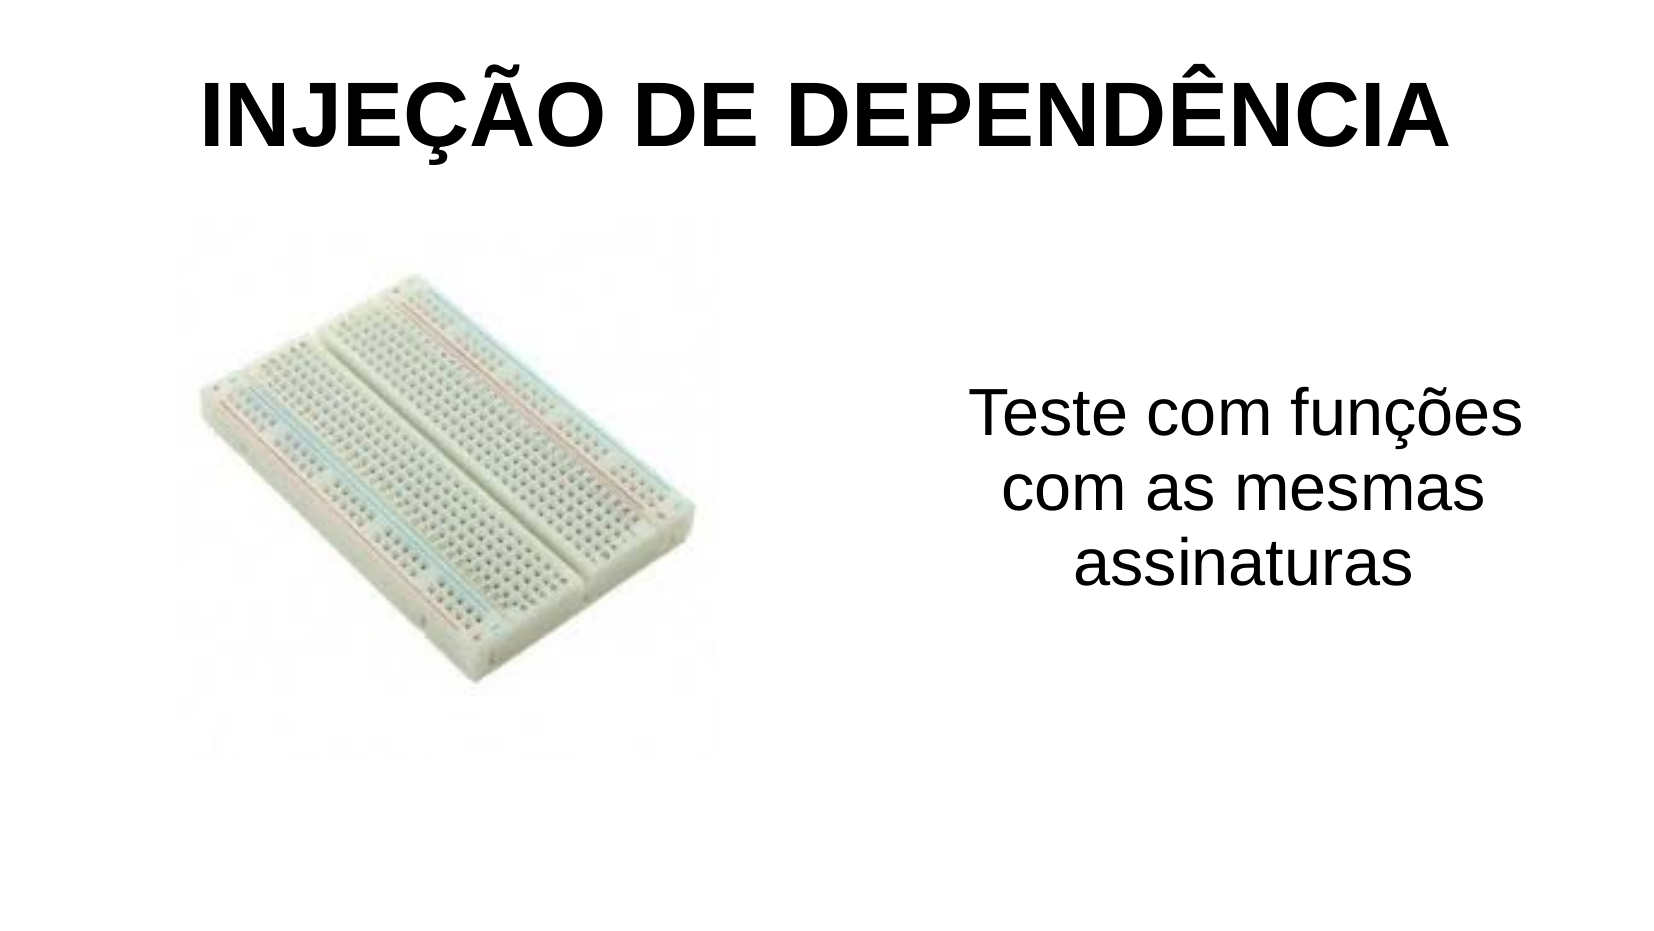

# INJEÇÃO DE DEPENDÊNCIA
Teste com funções com as mesmas assinaturas